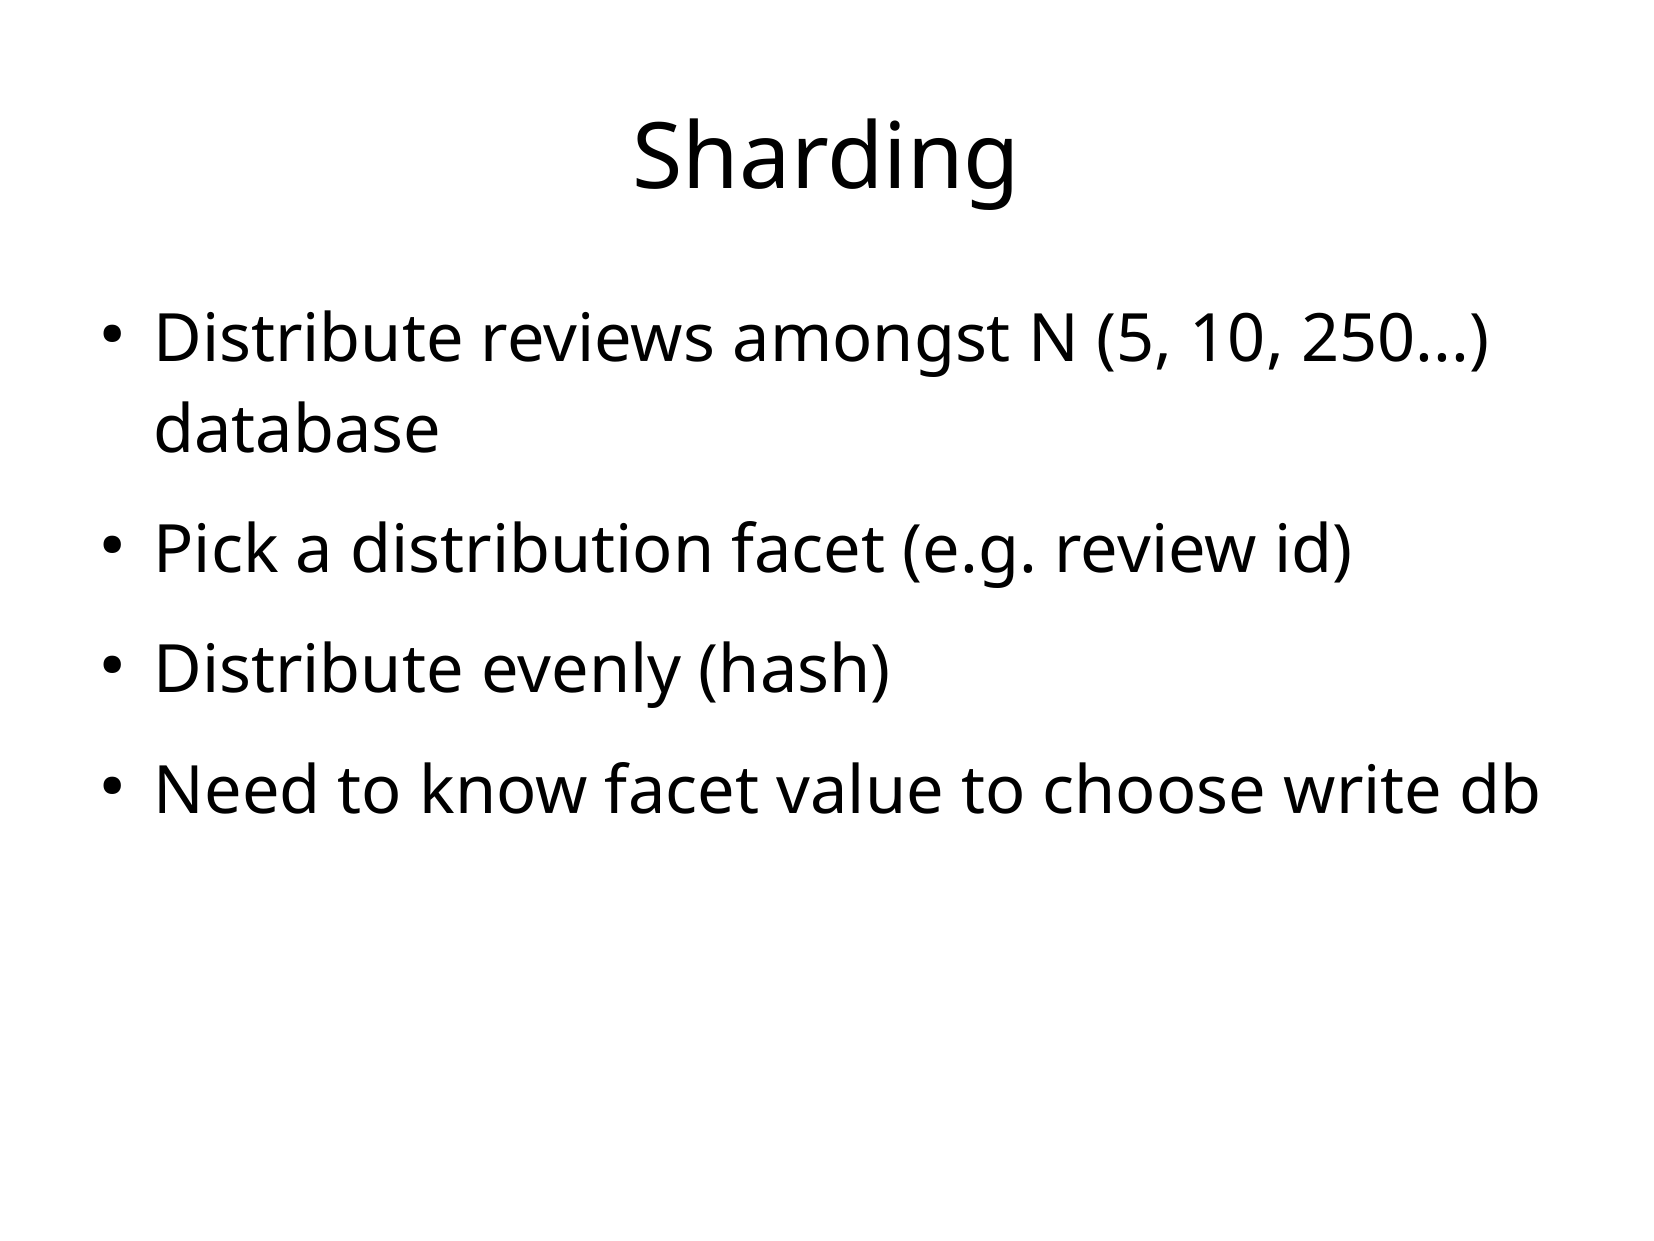

# Sharding
Distribute reviews amongst N (5, 10, 250...) database
Pick a distribution facet (e.g. review id)
Distribute evenly (hash)
Need to know facet value to choose write db